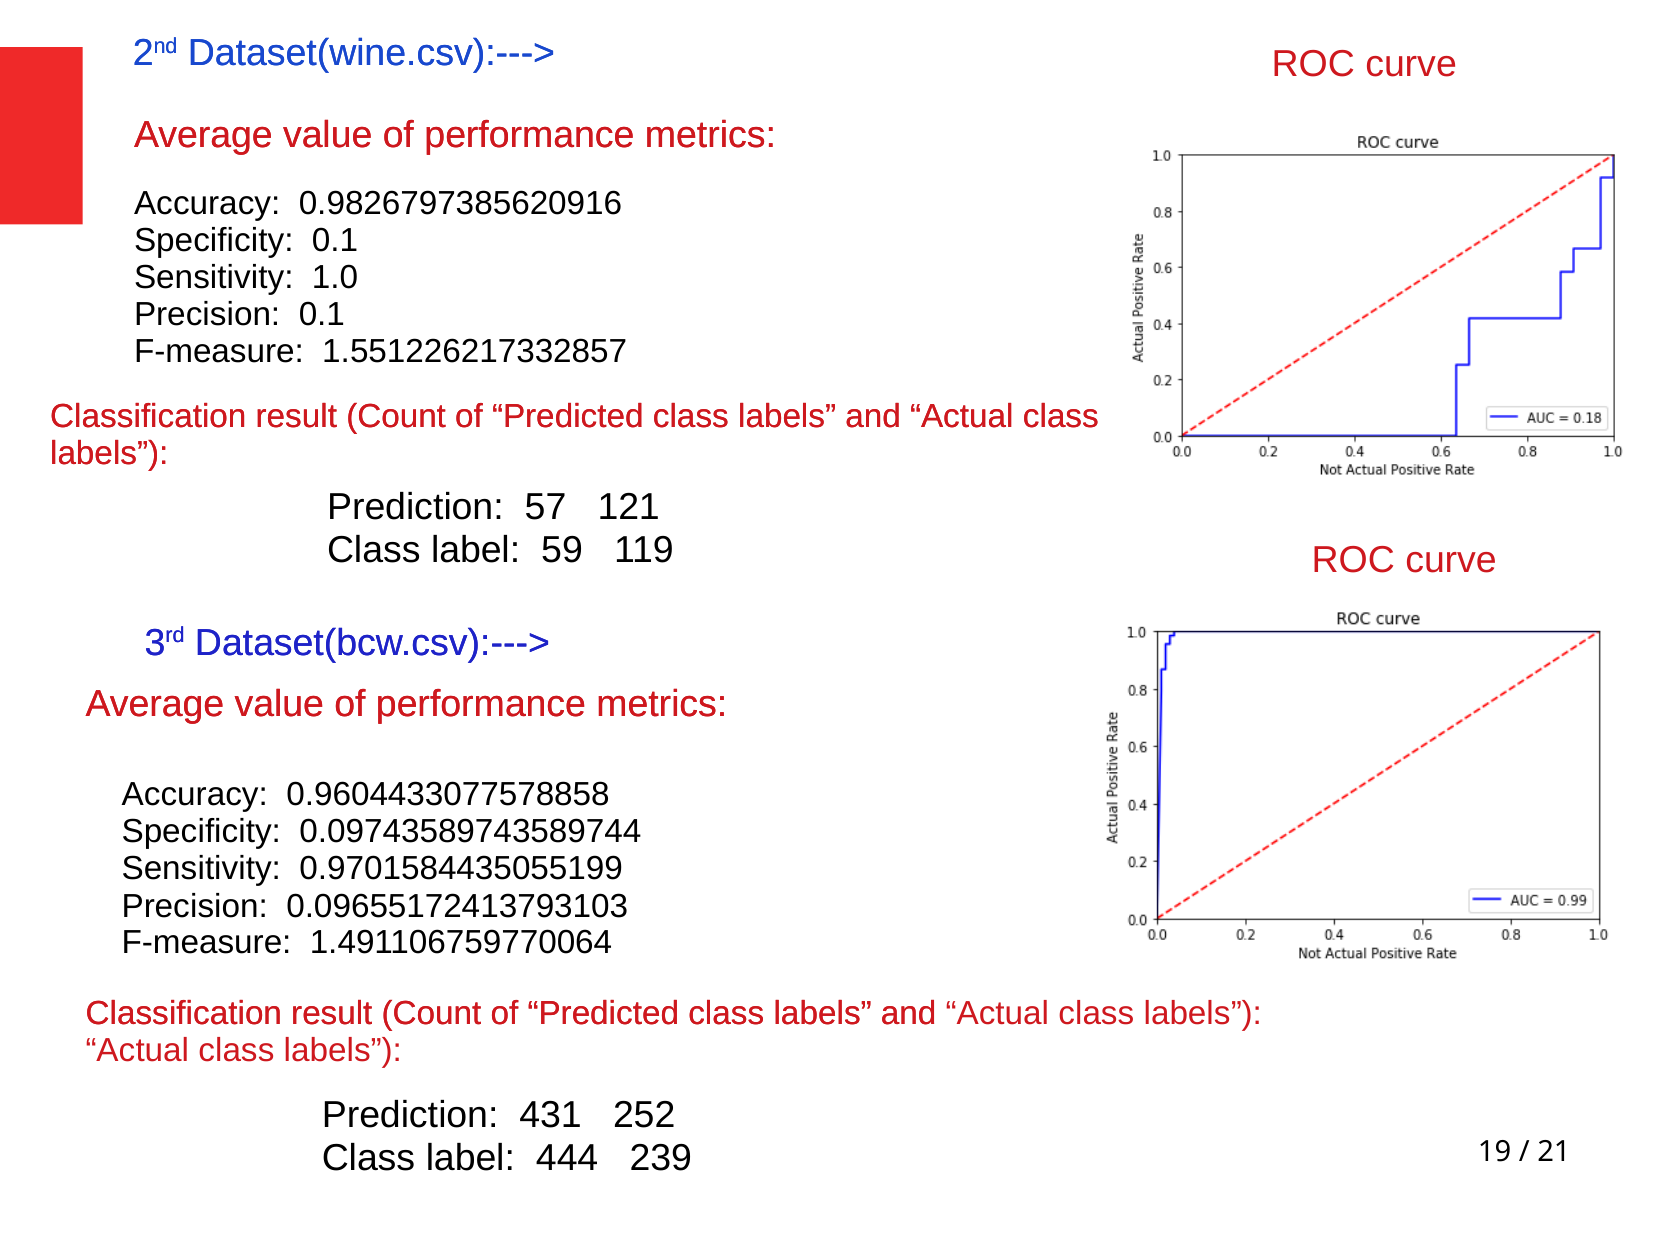

2nd Dataset(wine.csv):--->
2nd Dataset(wine.csv):--->
ROC curve
Average value of performance metrics:
Average value of performance metrics:
Accuracy: 0.9826797385620916
Specificity: 0.1
Sensitivity: 1.0
Precision: 0.1
F-measure: 1.551226217332857
Classification result (Count of “Predicted class labels” and “Actual class labels”):
Classification result (Count of “Predicted class labels” and “Actual class labels”):
Prediction: 57 121
Class label: 59 119
ROC curve
3rd Dataset(bcw.csv):--->
3rd Dataset(bcw.csv):--->
Average value of performance metrics:
Average value of performance metrics:
Accuracy: 0.9604433077578858
Specificity: 0.09743589743589744
Sensitivity: 0.9701584435055199
Precision: 0.09655172413793103
F-measure: 1.491106759770064
Classification result (Count of “Predicted class labels” and “Actual class labels”):
Classification result (Count of “Predicted class labels” and “Actual class labels”):
Prediction: 431 252
Class label: 444 239
19